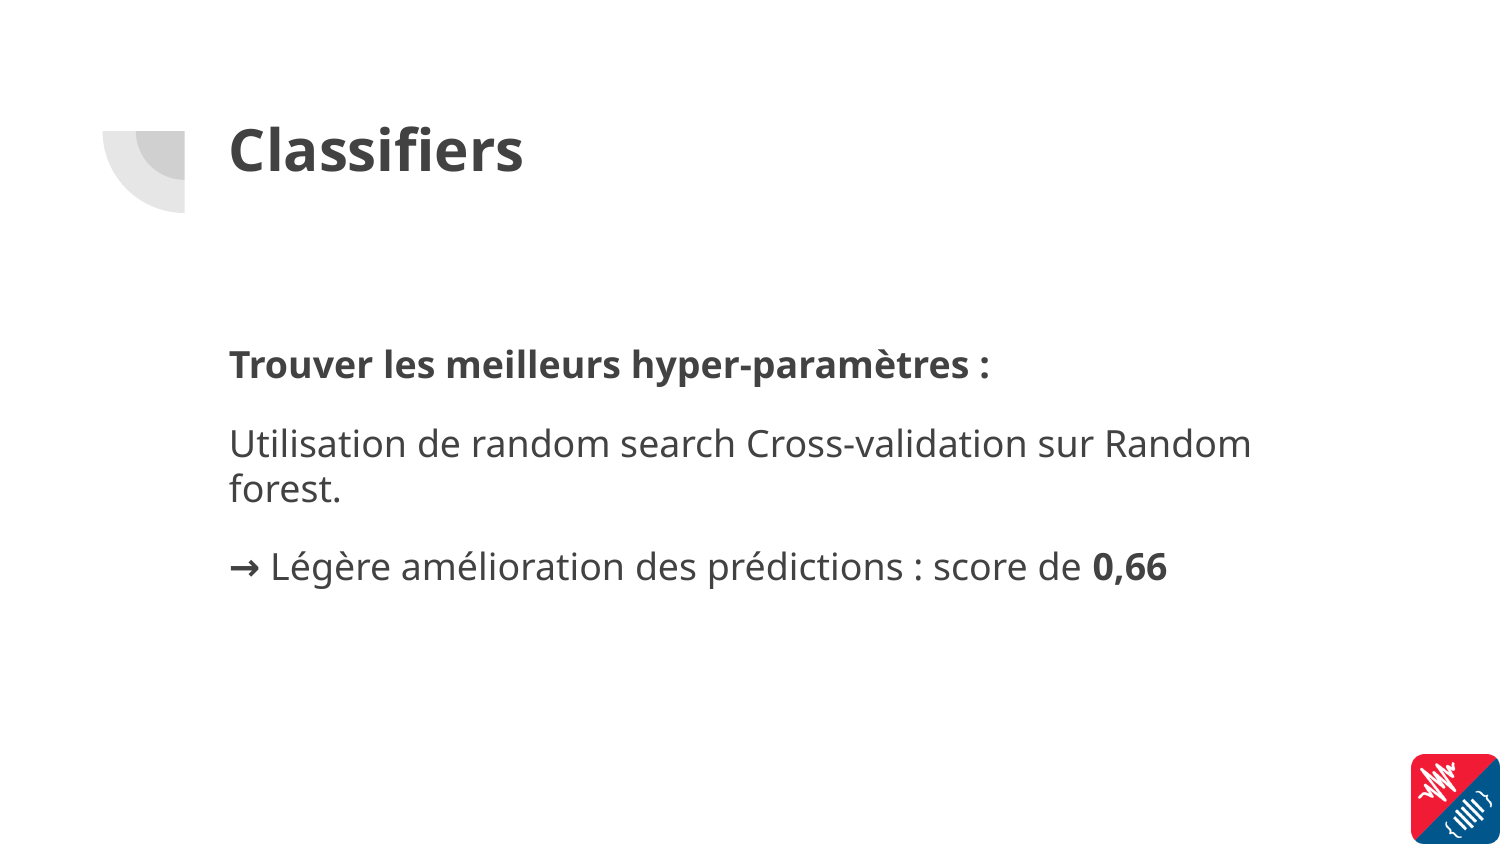

# Classifiers
Trouver les meilleurs hyper-paramètres :
Utilisation de random search Cross-validation sur Random forest.
→ Légère amélioration des prédictions : score de 0,66